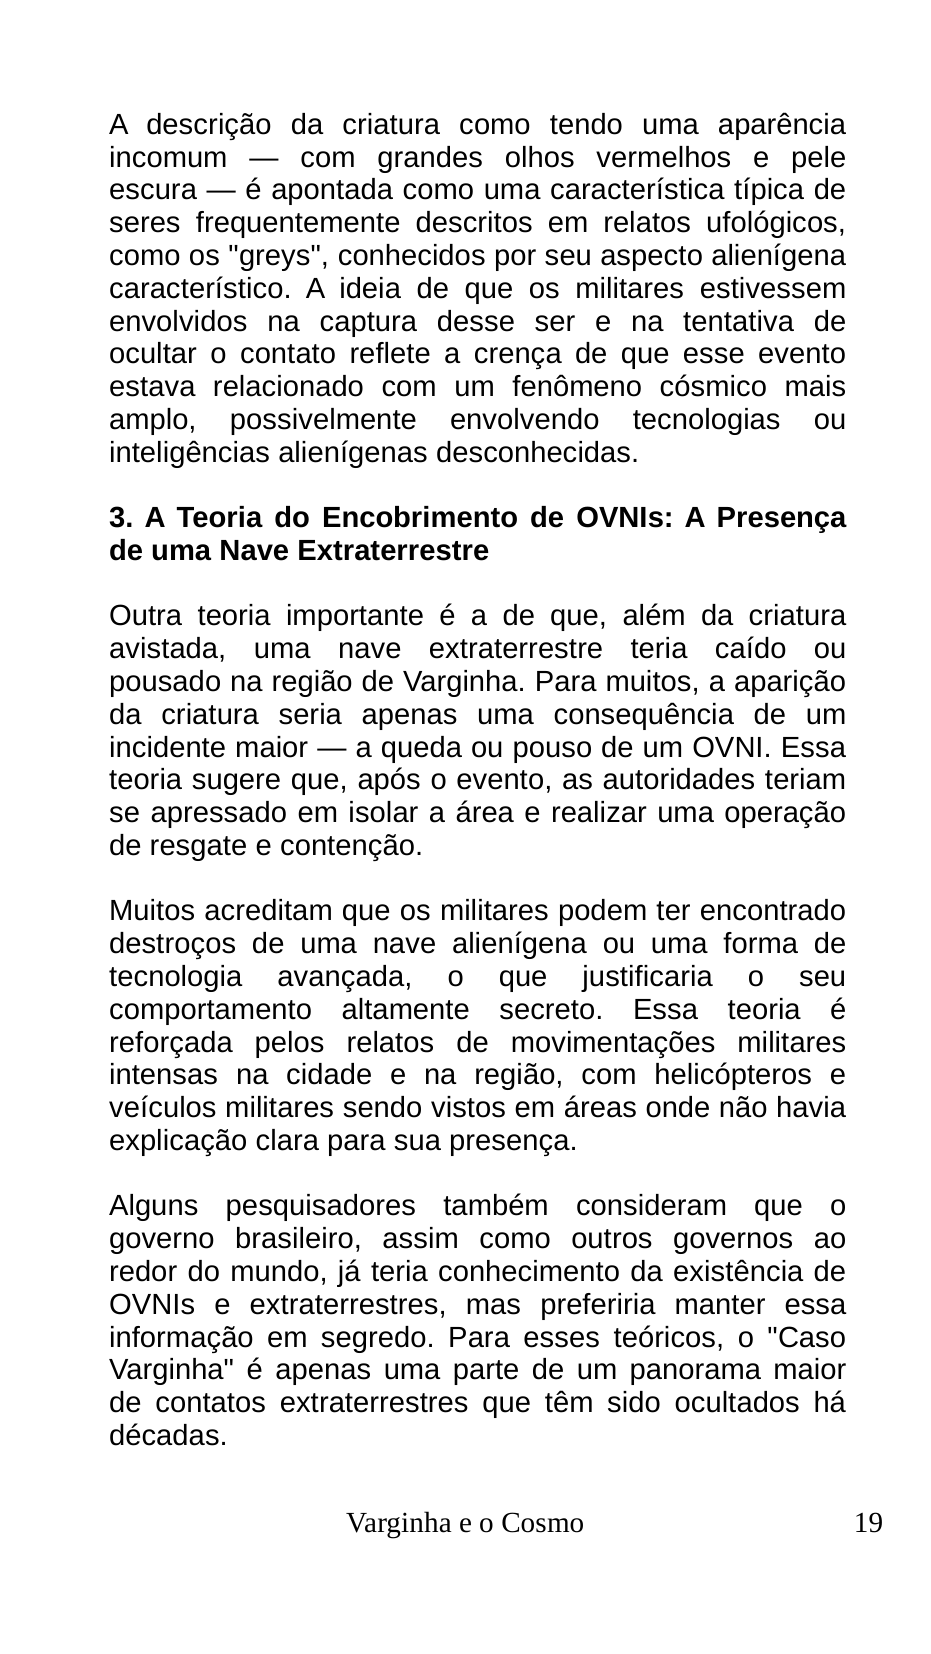

A descrição da criatura como tendo uma aparência incomum — com grandes olhos vermelhos e pele escura — é apontada como uma característica típica de seres frequentemente descritos em relatos ufológicos, como os "greys", conhecidos por seu aspecto alienígena característico. A ideia de que os militares estivessem envolvidos na captura desse ser e na tentativa de ocultar o contato reflete a crença de que esse evento estava relacionado com um fenômeno cósmico mais amplo, possivelmente envolvendo tecnologias ou inteligências alienígenas desconhecidas.
3. A Teoria do Encobrimento de OVNIs: A Presença de uma Nave Extraterrestre
Outra teoria importante é a de que, além da criatura avistada, uma nave extraterrestre teria caído ou pousado na região de Varginha. Para muitos, a aparição da criatura seria apenas uma consequência de um incidente maior — a queda ou pouso de um OVNI. Essa teoria sugere que, após o evento, as autoridades teriam se apressado em isolar a área e realizar uma operação de resgate e contenção.
Muitos acreditam que os militares podem ter encontrado destroços de uma nave alienígena ou uma forma de tecnologia avançada, o que justificaria o seu comportamento altamente secreto. Essa teoria é reforçada pelos relatos de movimentações militares intensas na cidade e na região, com helicópteros e veículos militares sendo vistos em áreas onde não havia explicação clara para sua presença.
Alguns pesquisadores também consideram que o governo brasileiro, assim como outros governos ao redor do mundo, já teria conhecimento da existência de OVNIs e extraterrestres, mas preferiria manter essa informação em segredo. Para esses teóricos, o "Caso Varginha" é apenas uma parte de um panorama maior de contatos extraterrestres que têm sido ocultados há décadas.
Varginha e o Cosmo
19